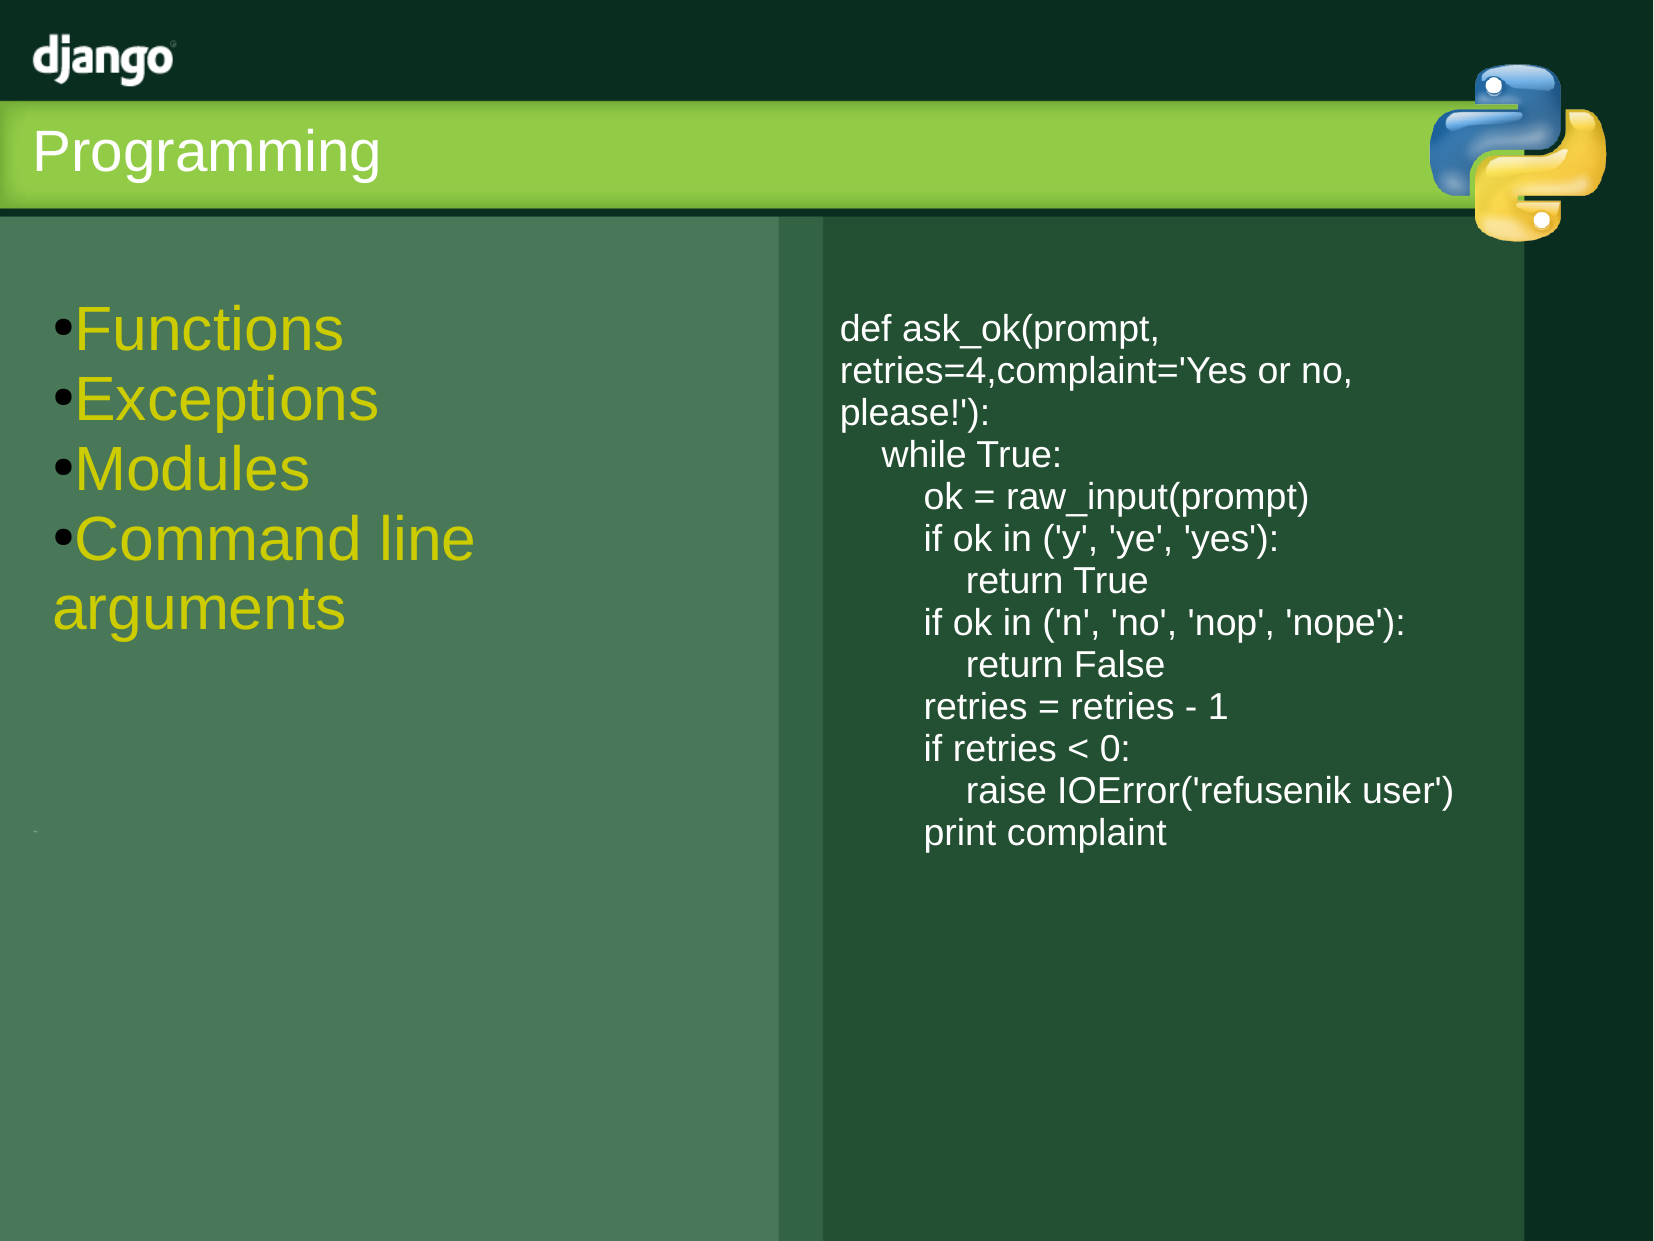

Programming
Functions
Exceptions
Modules
Command line arguments
def ask_ok(prompt, retries=4,complaint='Yes or no, please!'):
 while True:
 ok = raw_input(prompt)
 if ok in ('y', 'ye', 'yes'):
 return True
 if ok in ('n', 'no', 'nop', 'nope'):
 return False
 retries = retries - 1
 if retries < 0:
 raise IOError('refusenik user')
 print complaint